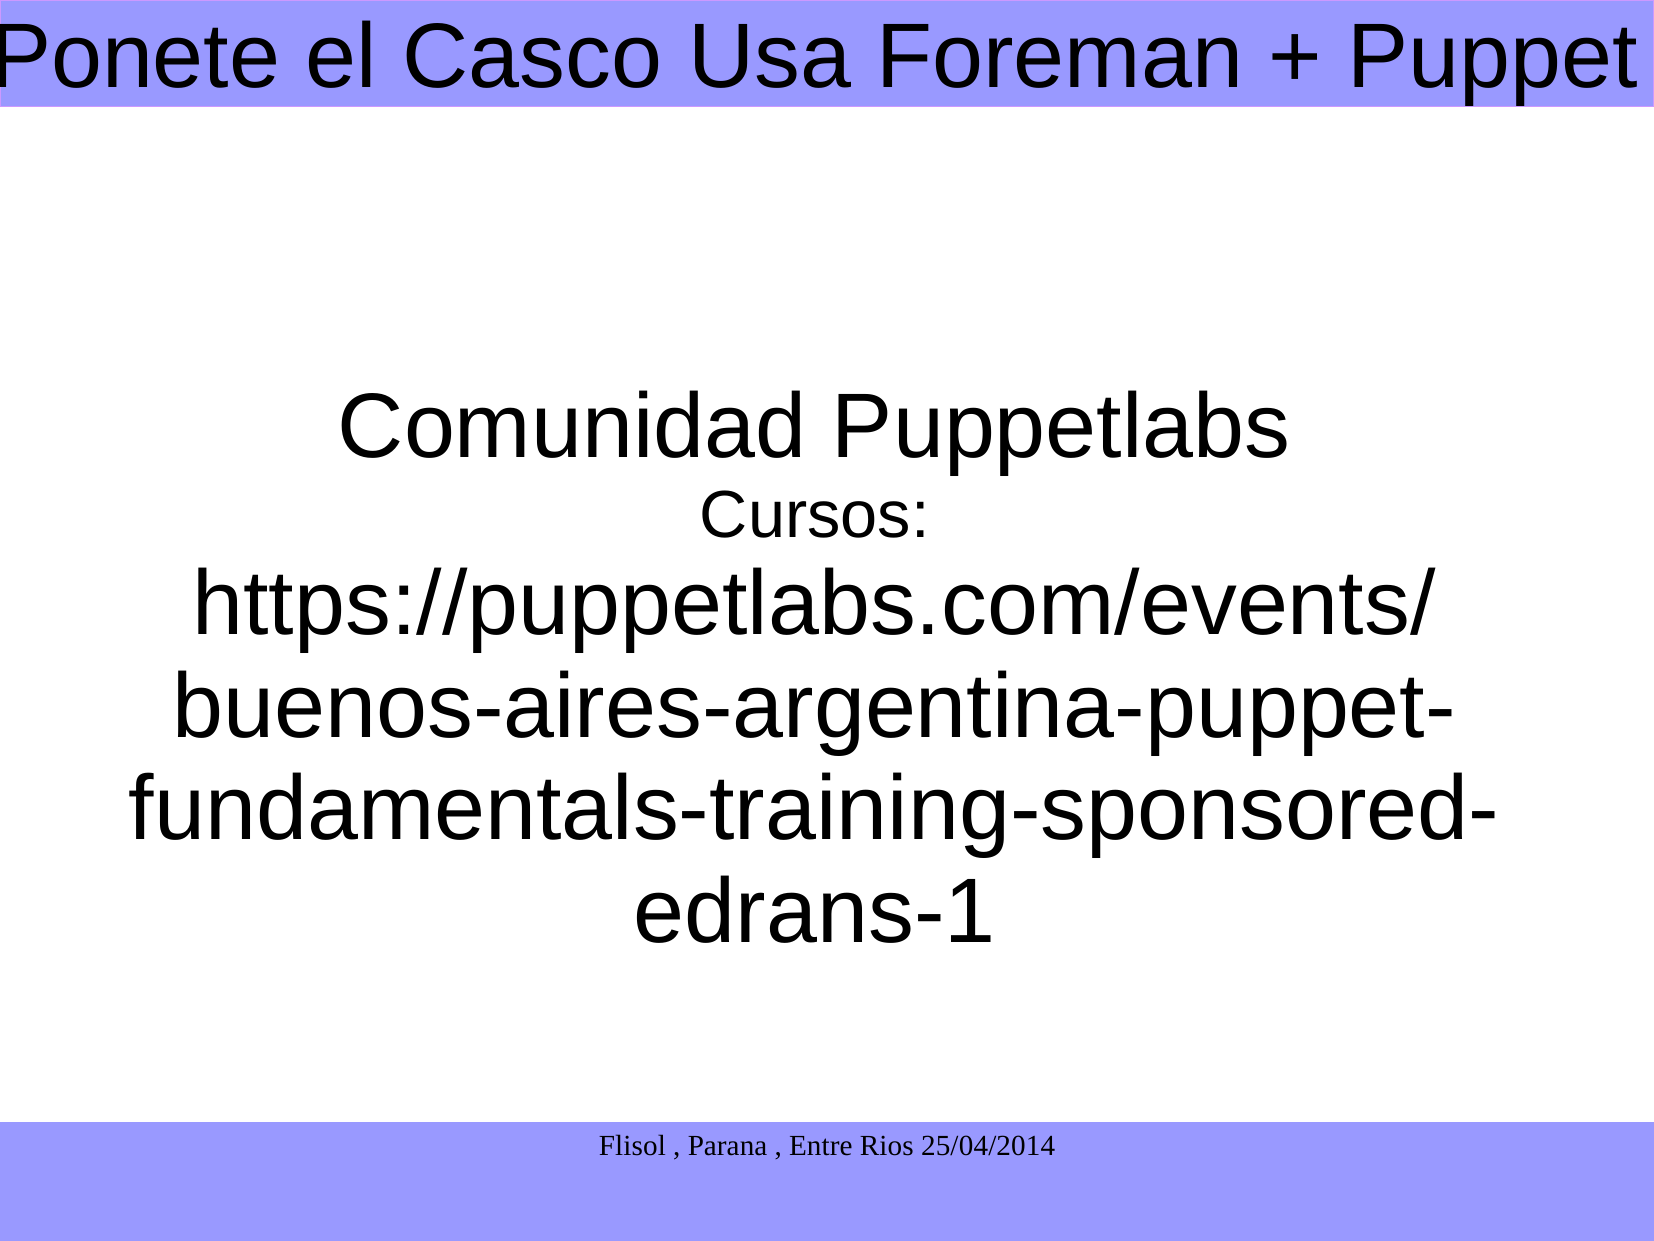

Ponete el Casco Usa Foreman + Puppet
# Comunidad Puppetlabs
Cursos:
https://puppetlabs.com/events/buenos-aires-argentina-puppet-fundamentals-training-sponsored-edrans-1